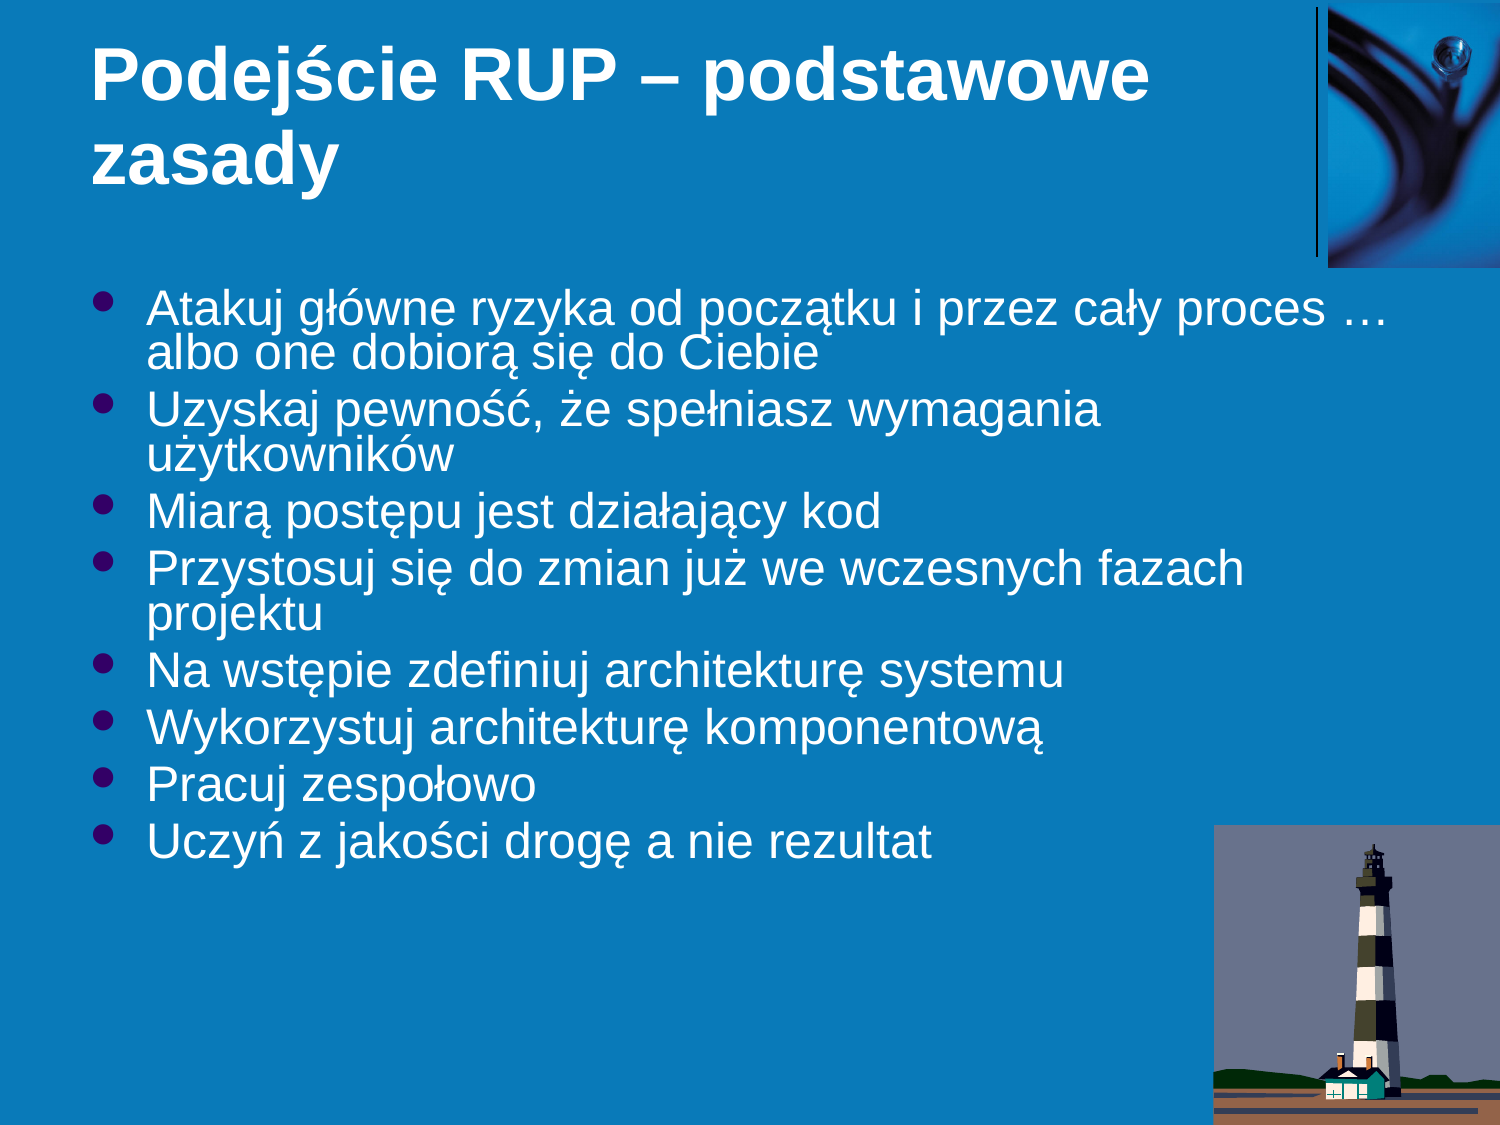

# Podejście RUP – podstawowe zasady
Atakuj główne ryzyka od początku i przez cały proces … albo one dobiorą się do Ciebie
Uzyskaj pewność, że spełniasz wymagania użytkowników
Miarą postępu jest działający kod
Przystosuj się do zmian już we wczesnych fazach projektu
Na wstępie zdefiniuj architekturę systemu
Wykorzystuj architekturę komponentową
Pracuj zespołowo
Uczyń z jakości drogę a nie rezultat
68